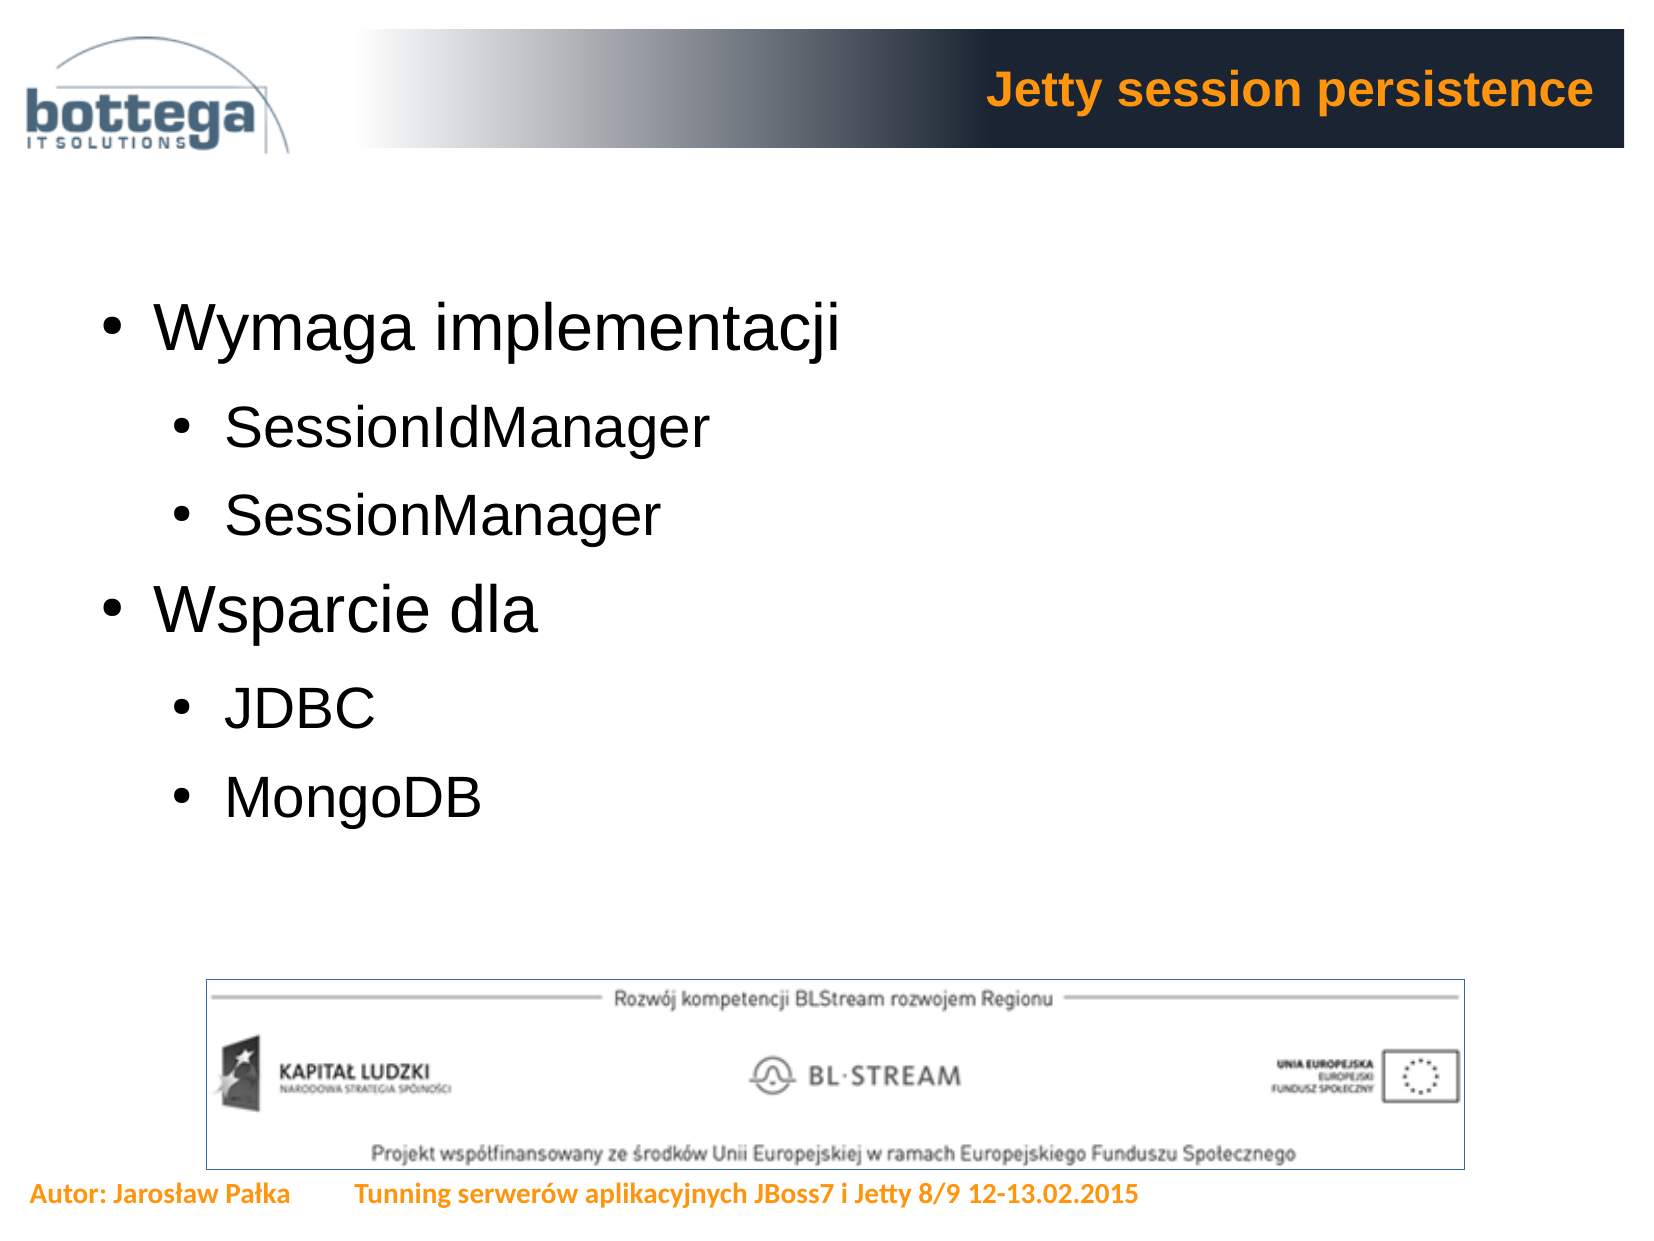

# Jetty session persistence
Wymaga implementacji
SessionIdManager
SessionManager
Wsparcie dla
JDBC
MongoDB